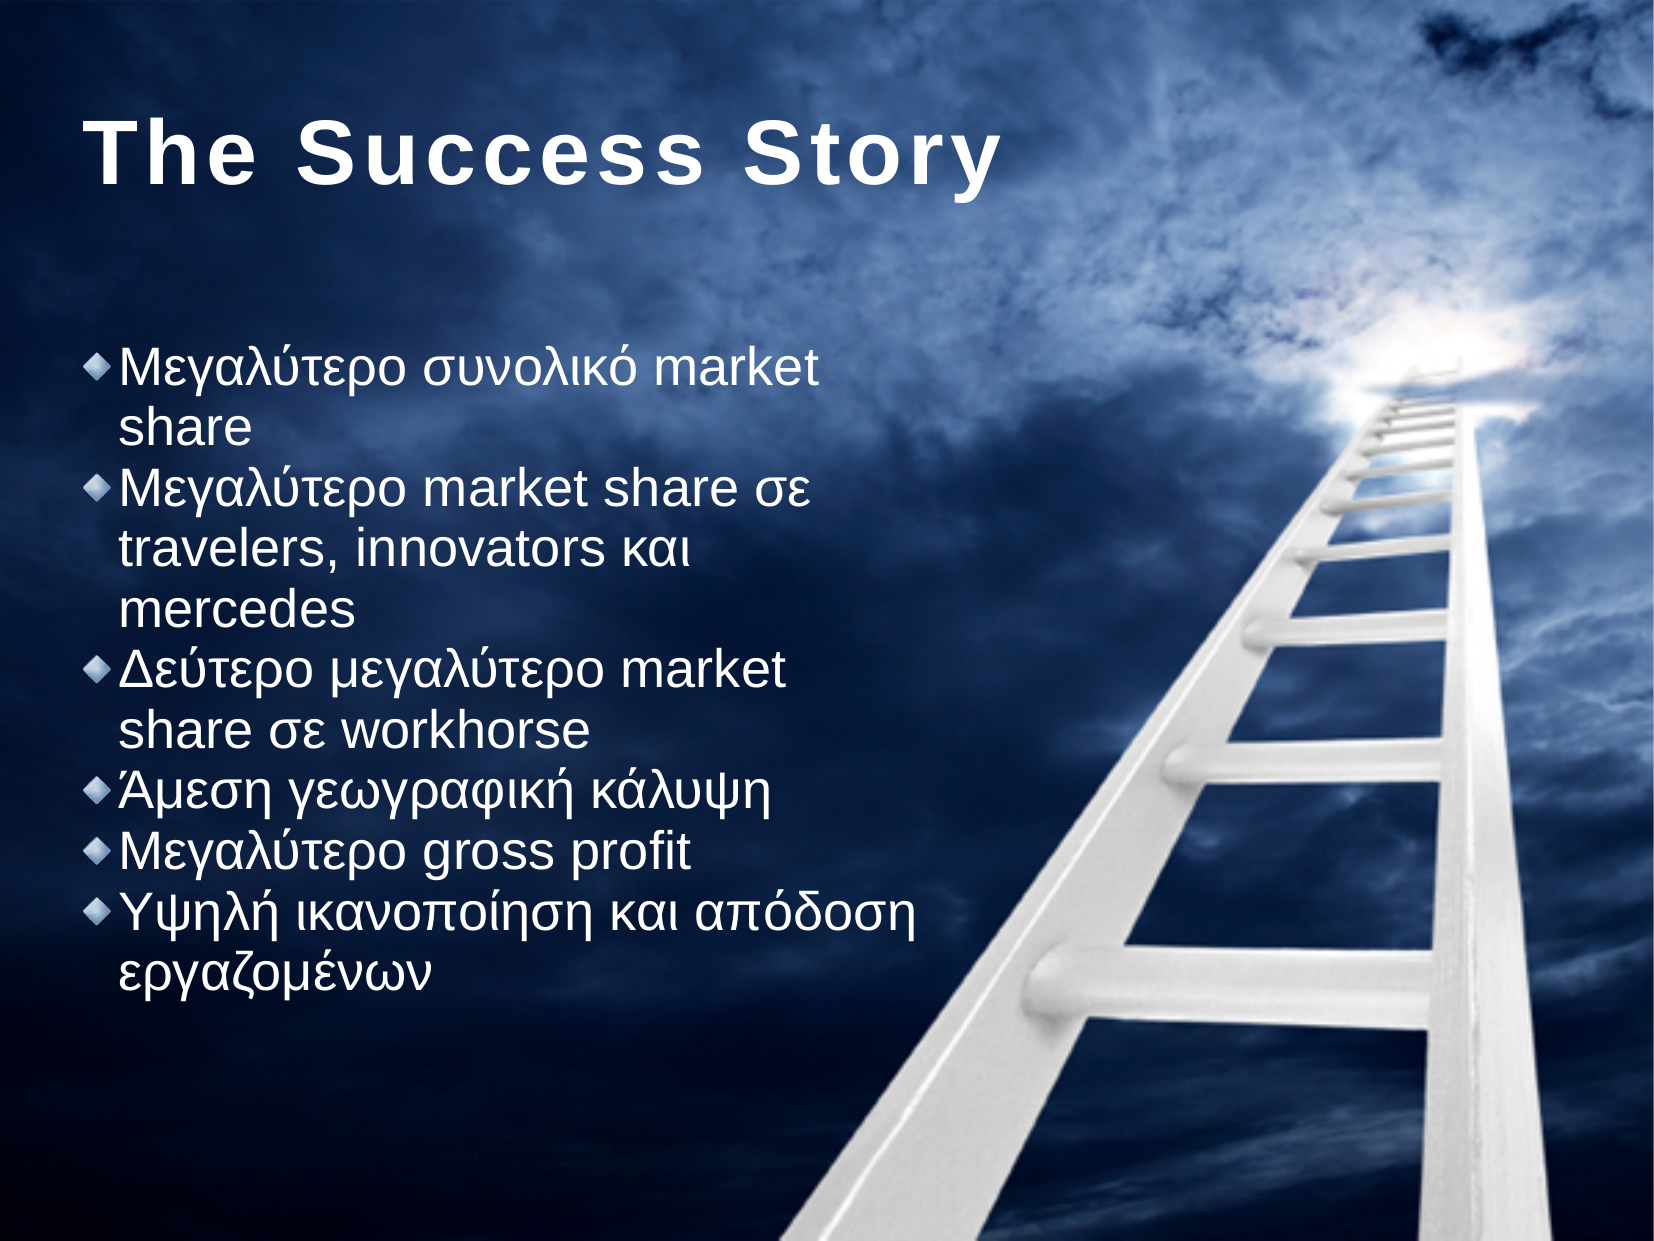

# The Success Story
Μεγαλύτερο συνολικό market share
Μεγαλύτερo market share σε travelers, innovators και mercedes
Δεύτερο μεγαλύτερο market share σε workhorse
Άμεση γεωγραφική κάλυψη
Μεγαλύτερο gross profit
Υψηλή ικανοποίηση και απόδοση εργαζομένων